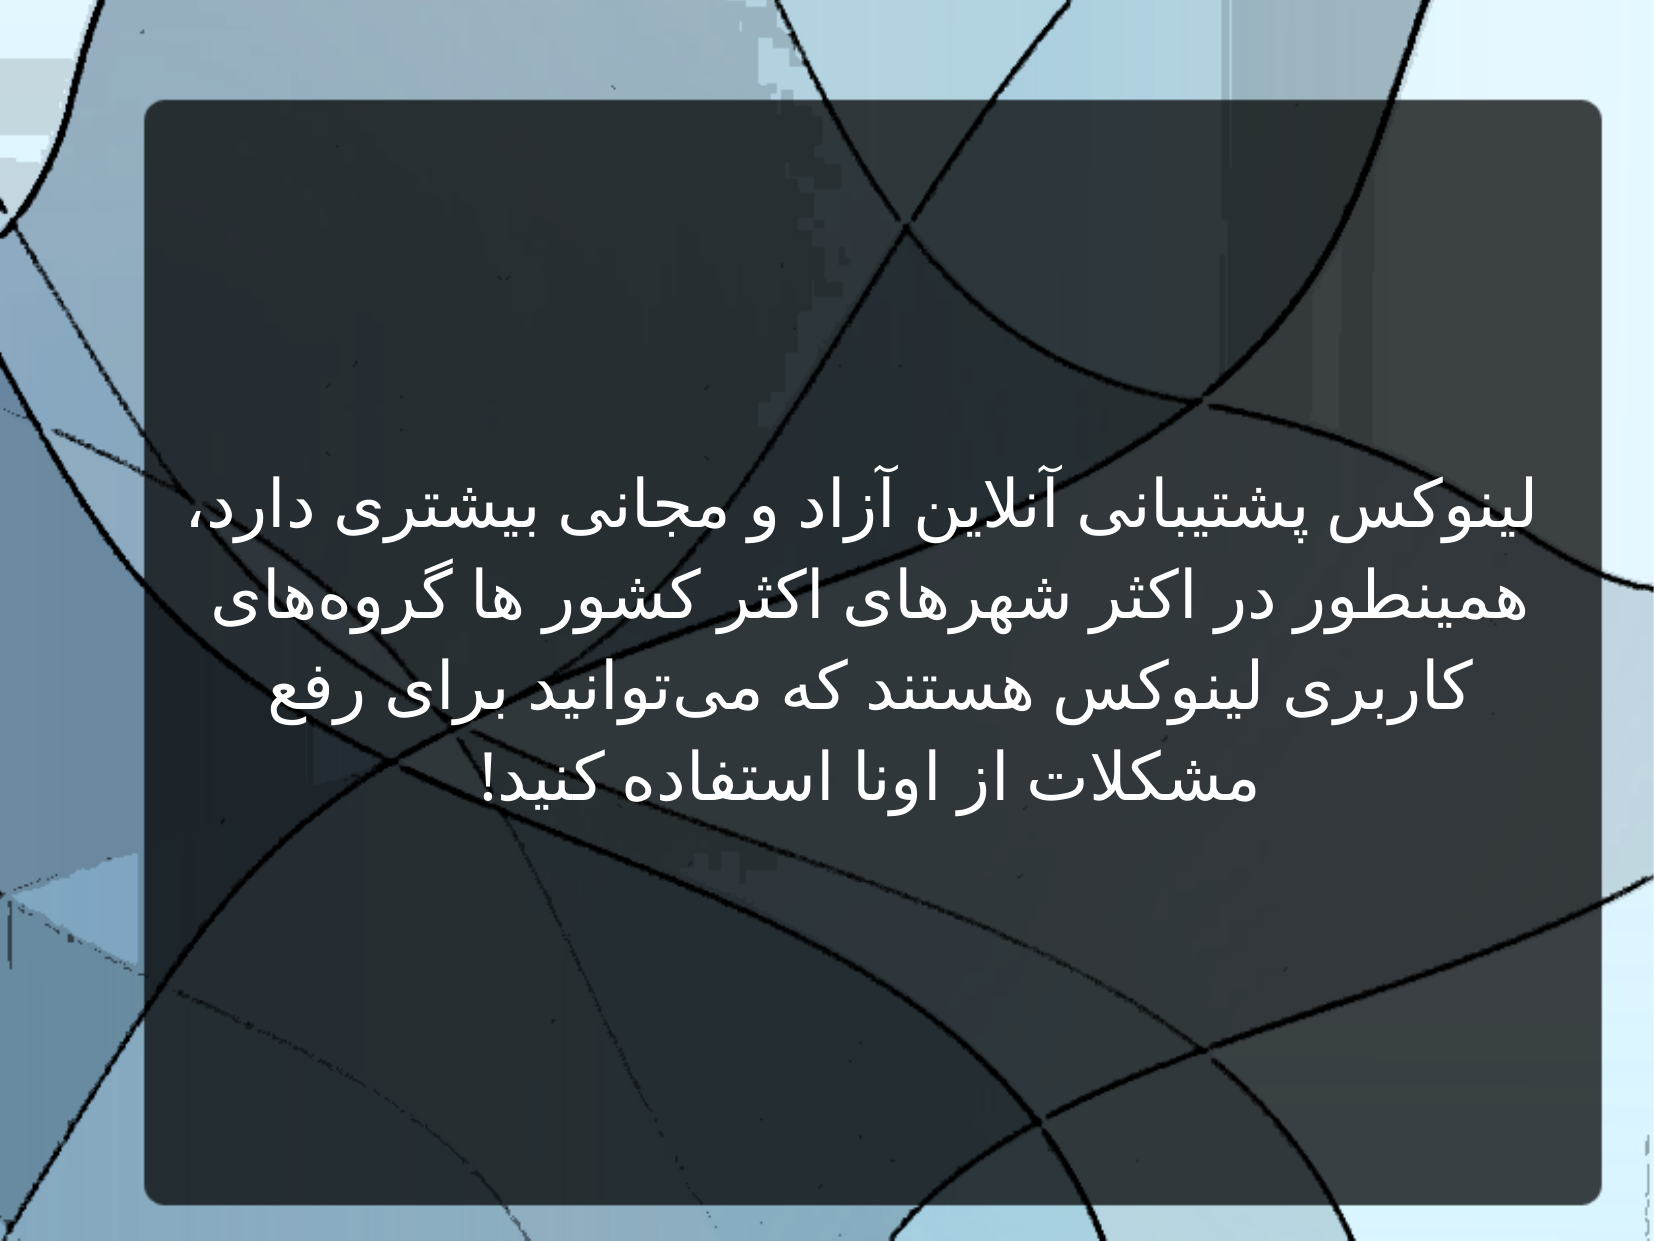

# لینوکس پشتیبانی آنلاین آزاد و مجانی بیشتری دارد، همینطور در اکثر شهرهای اکثر کشور ها گروه‌های کاربری لینوکس هستند که می‌توانید برای رفع مشکلات از اونا استفاده کنید!